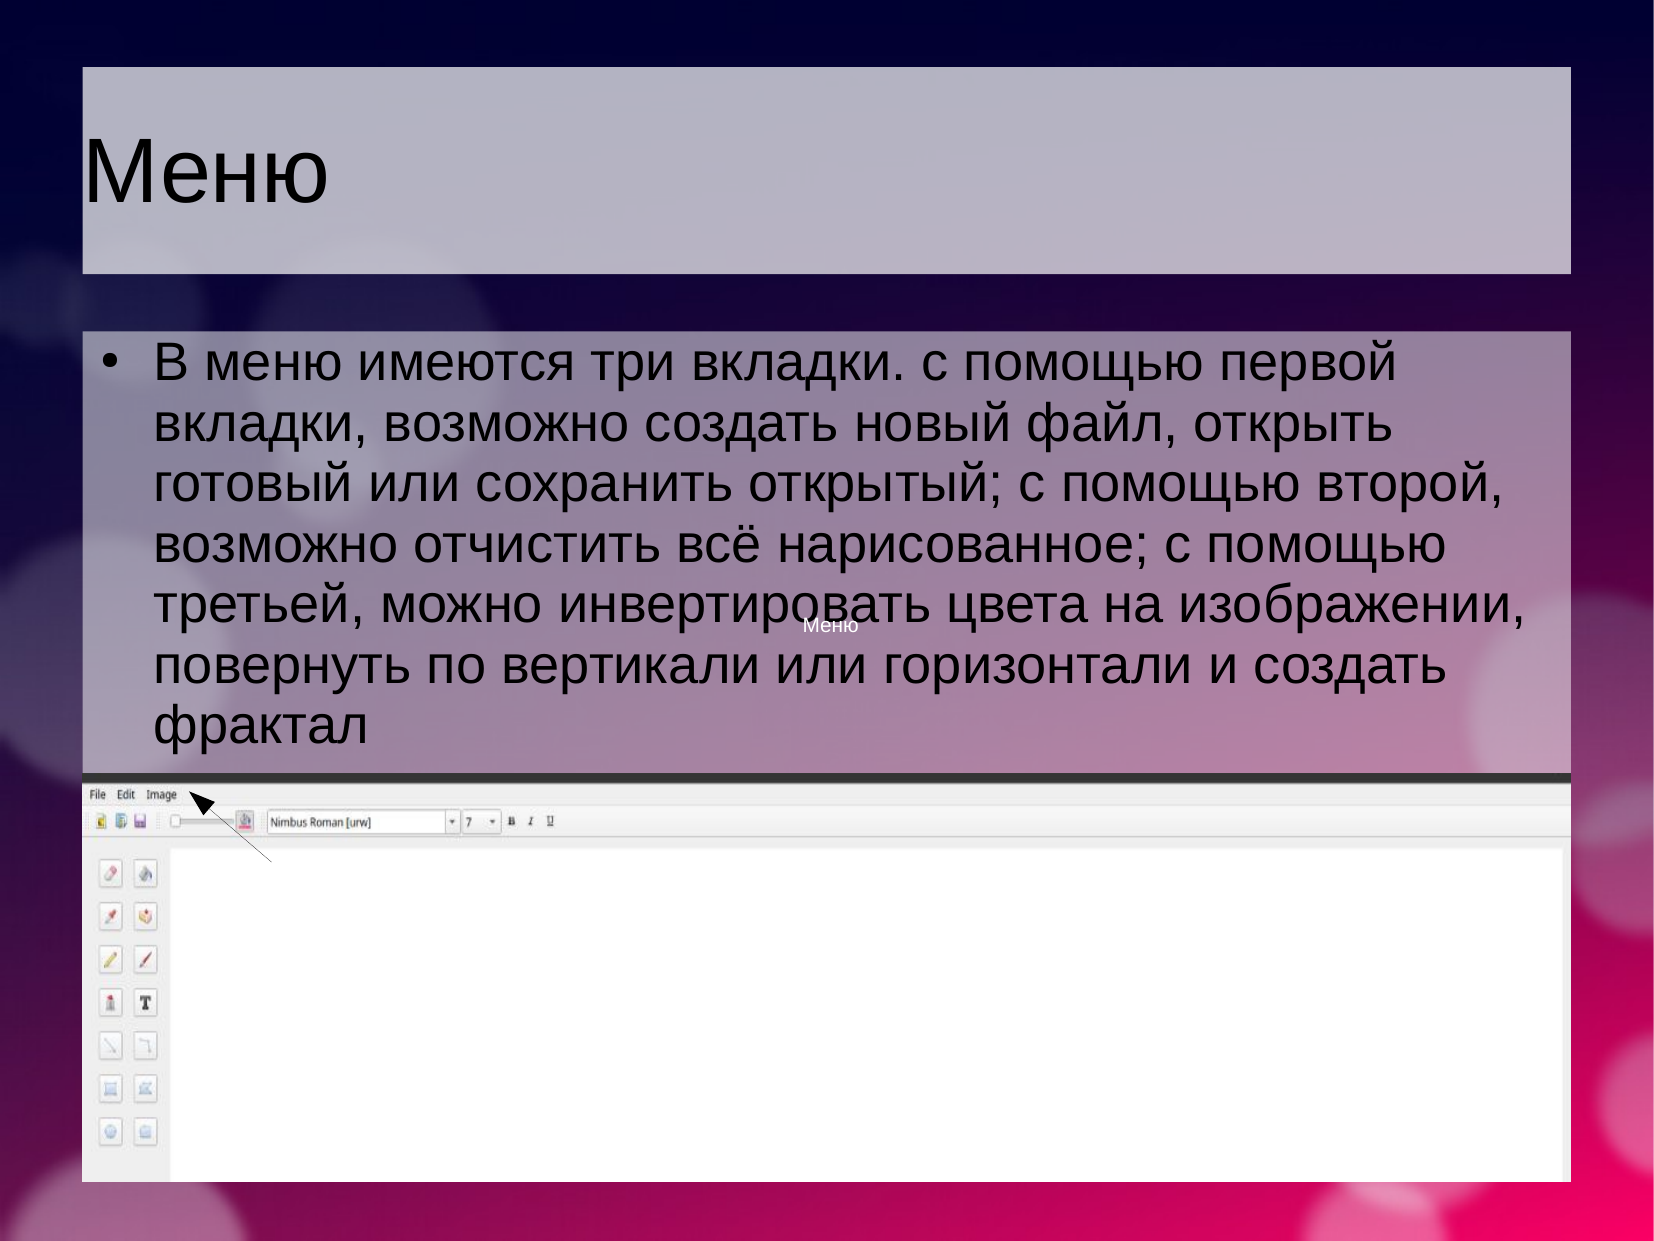

# Меню
В меню имеются три вкладки. с помощью первой вкладки, возможно создать новый файл, открыть готовый или сохранить открытый; с помощью второй, возможно отчистить всё нарисованное; с помощью третьей, можно инвертировать цвета на изображении, повернуть по вертикали или горизонтали и создать фрактал
Меню